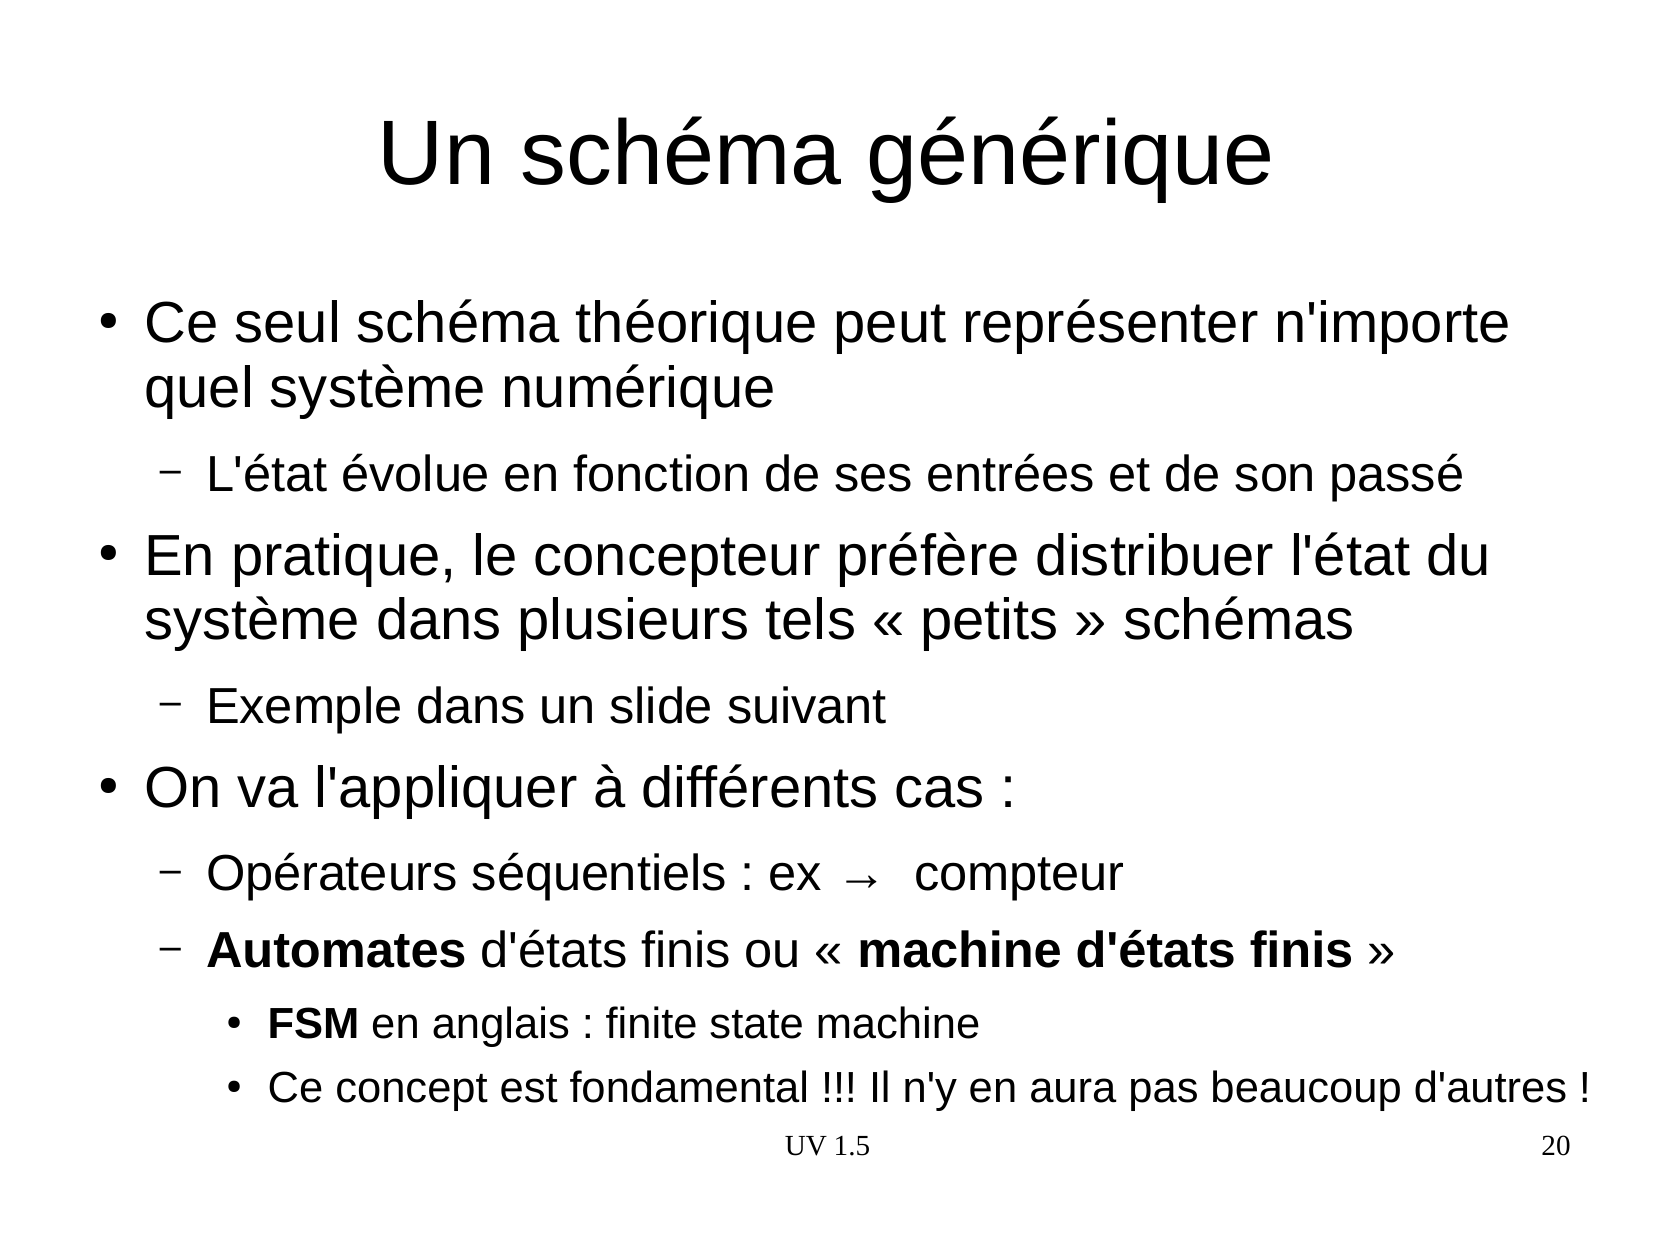

# Un schéma générique
Ce seul schéma théorique peut représenter n'importe quel système numérique
L'état évolue en fonction de ses entrées et de son passé
En pratique, le concepteur préfère distribuer l'état du système dans plusieurs tels « petits » schémas
Exemple dans un slide suivant
On va l'appliquer à différents cas :
Opérateurs séquentiels : ex → compteur
Automates d'états finis ou « machine d'états finis »
FSM en anglais : finite state machine
Ce concept est fondamental !!! Il n'y en aura pas beaucoup d'autres !
UV 1.5
20